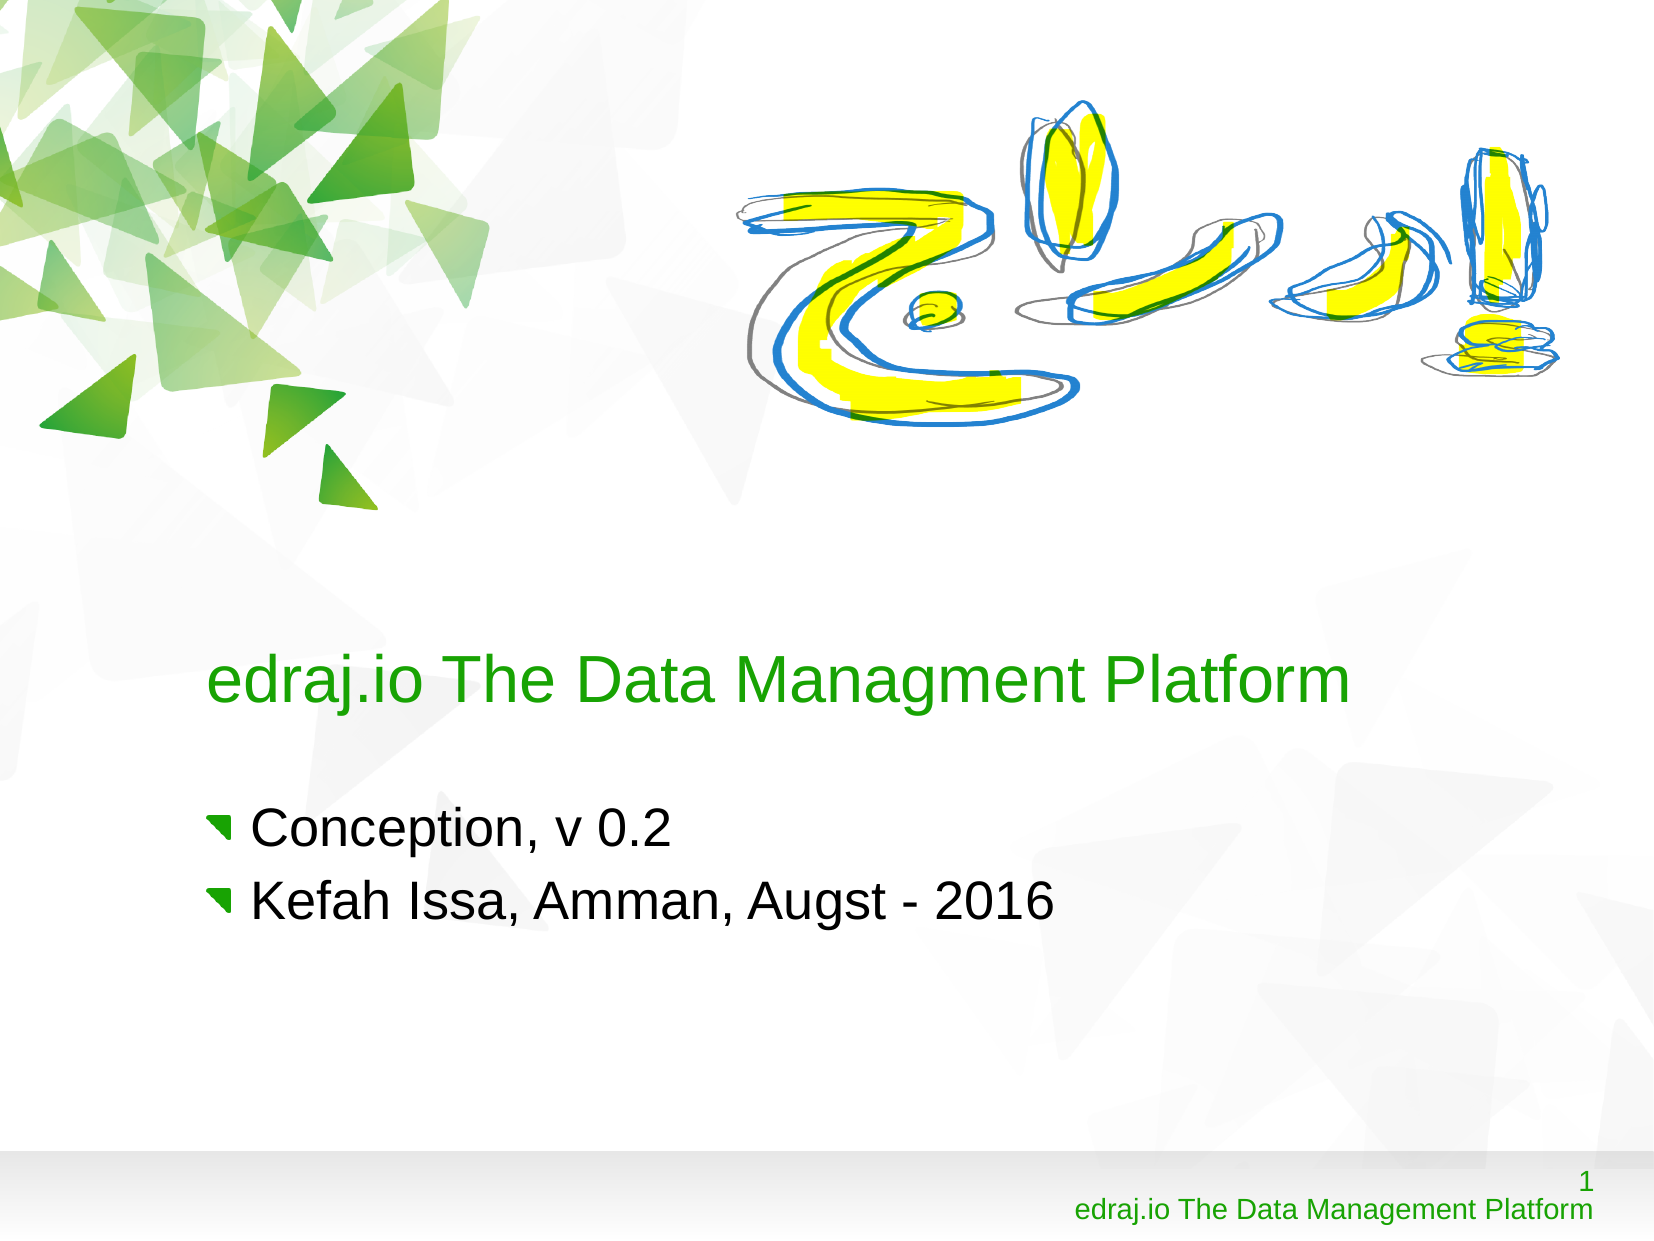

# edraj.io The Data Managment Platform
Conception, v 0.2
Kefah Issa, Amman, Augst - 2016
1
edraj.io The Data Management Platform